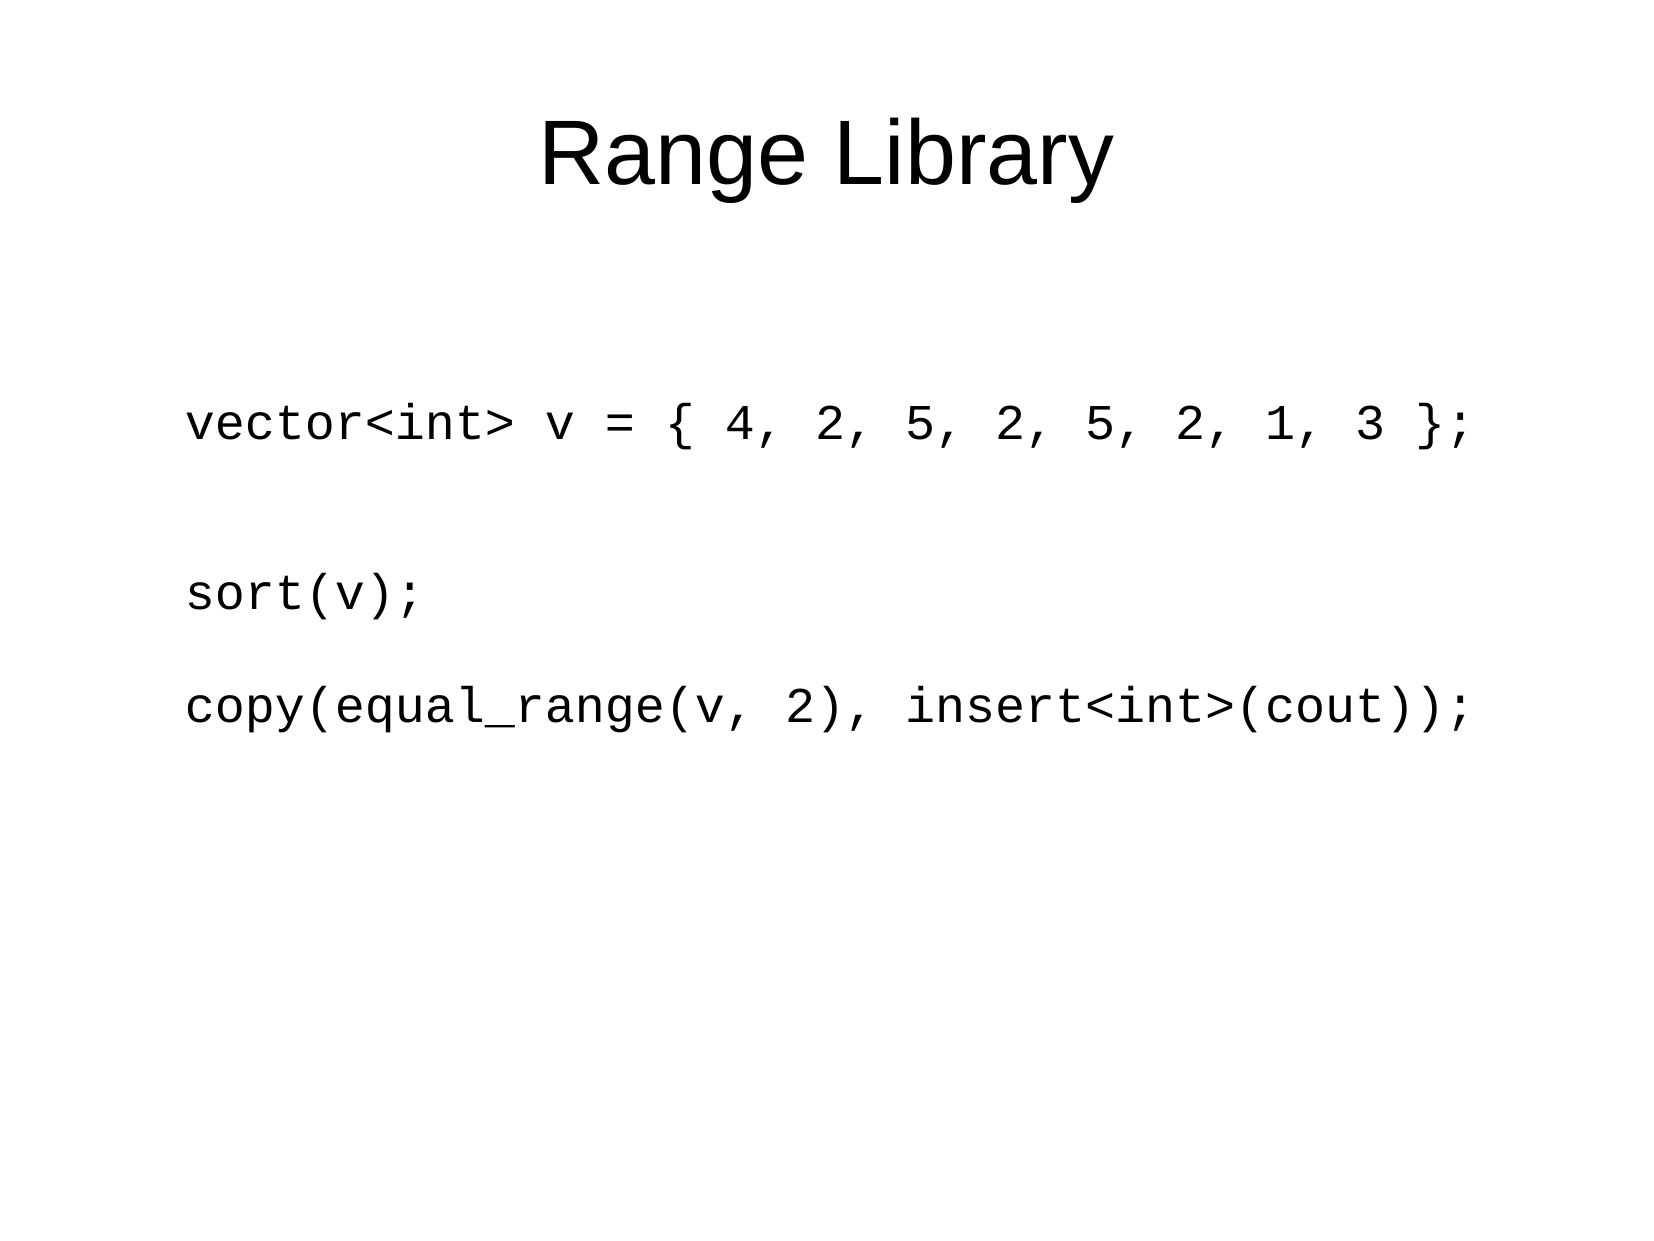

# Range Library
vector<int> v = { 4, 2, 5, 2, 5, 2, 1, 3 };
sort(v);
copy(equal_range(v, 2), insert<int>(cout));